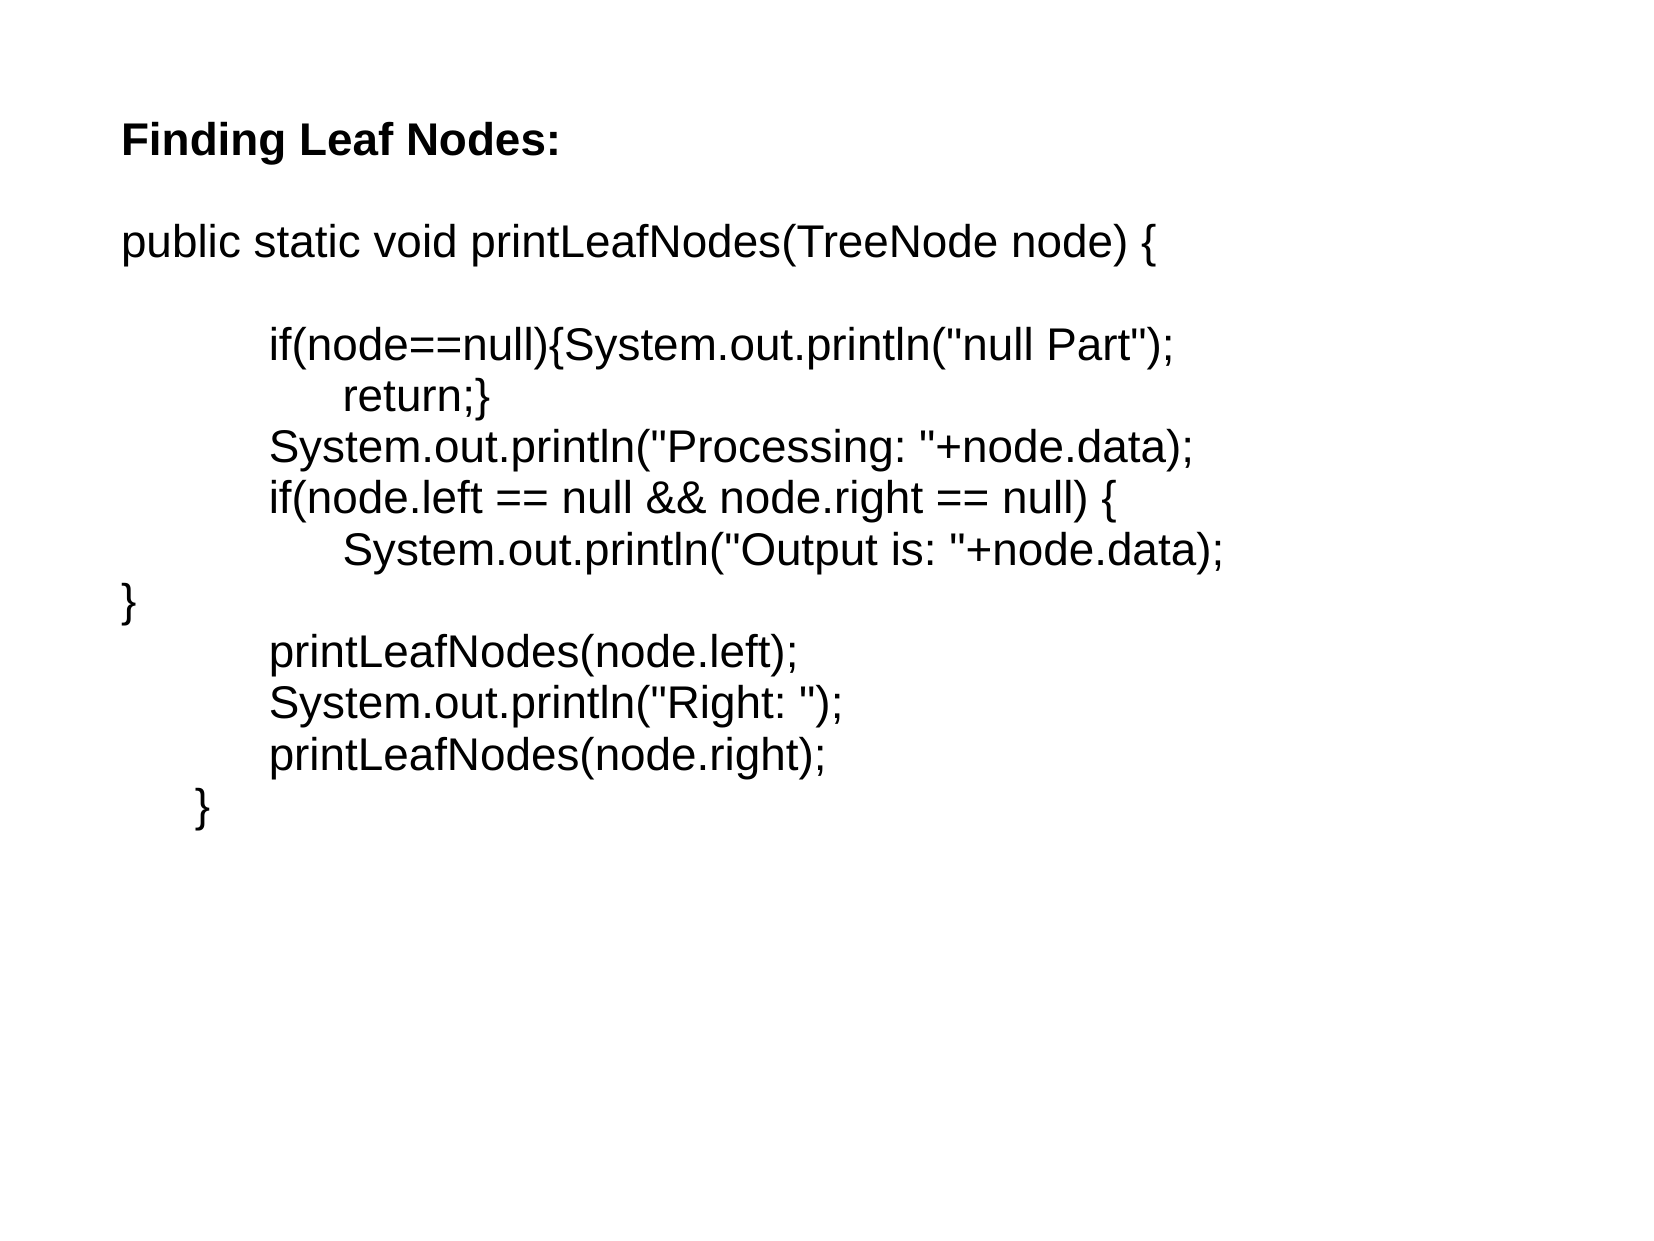

Finding Leaf Nodes:
public static void printLeafNodes(TreeNode node) {
		if(node==null){System.out.println("null Part");
			return;}
 		System.out.println("Processing: "+node.data);
		if(node.left == null && node.right == null) {
			System.out.println("Output is: "+node.data);
}
		printLeafNodes(node.left);
		System.out.println("Right: ");
		printLeafNodes(node.right);
	}